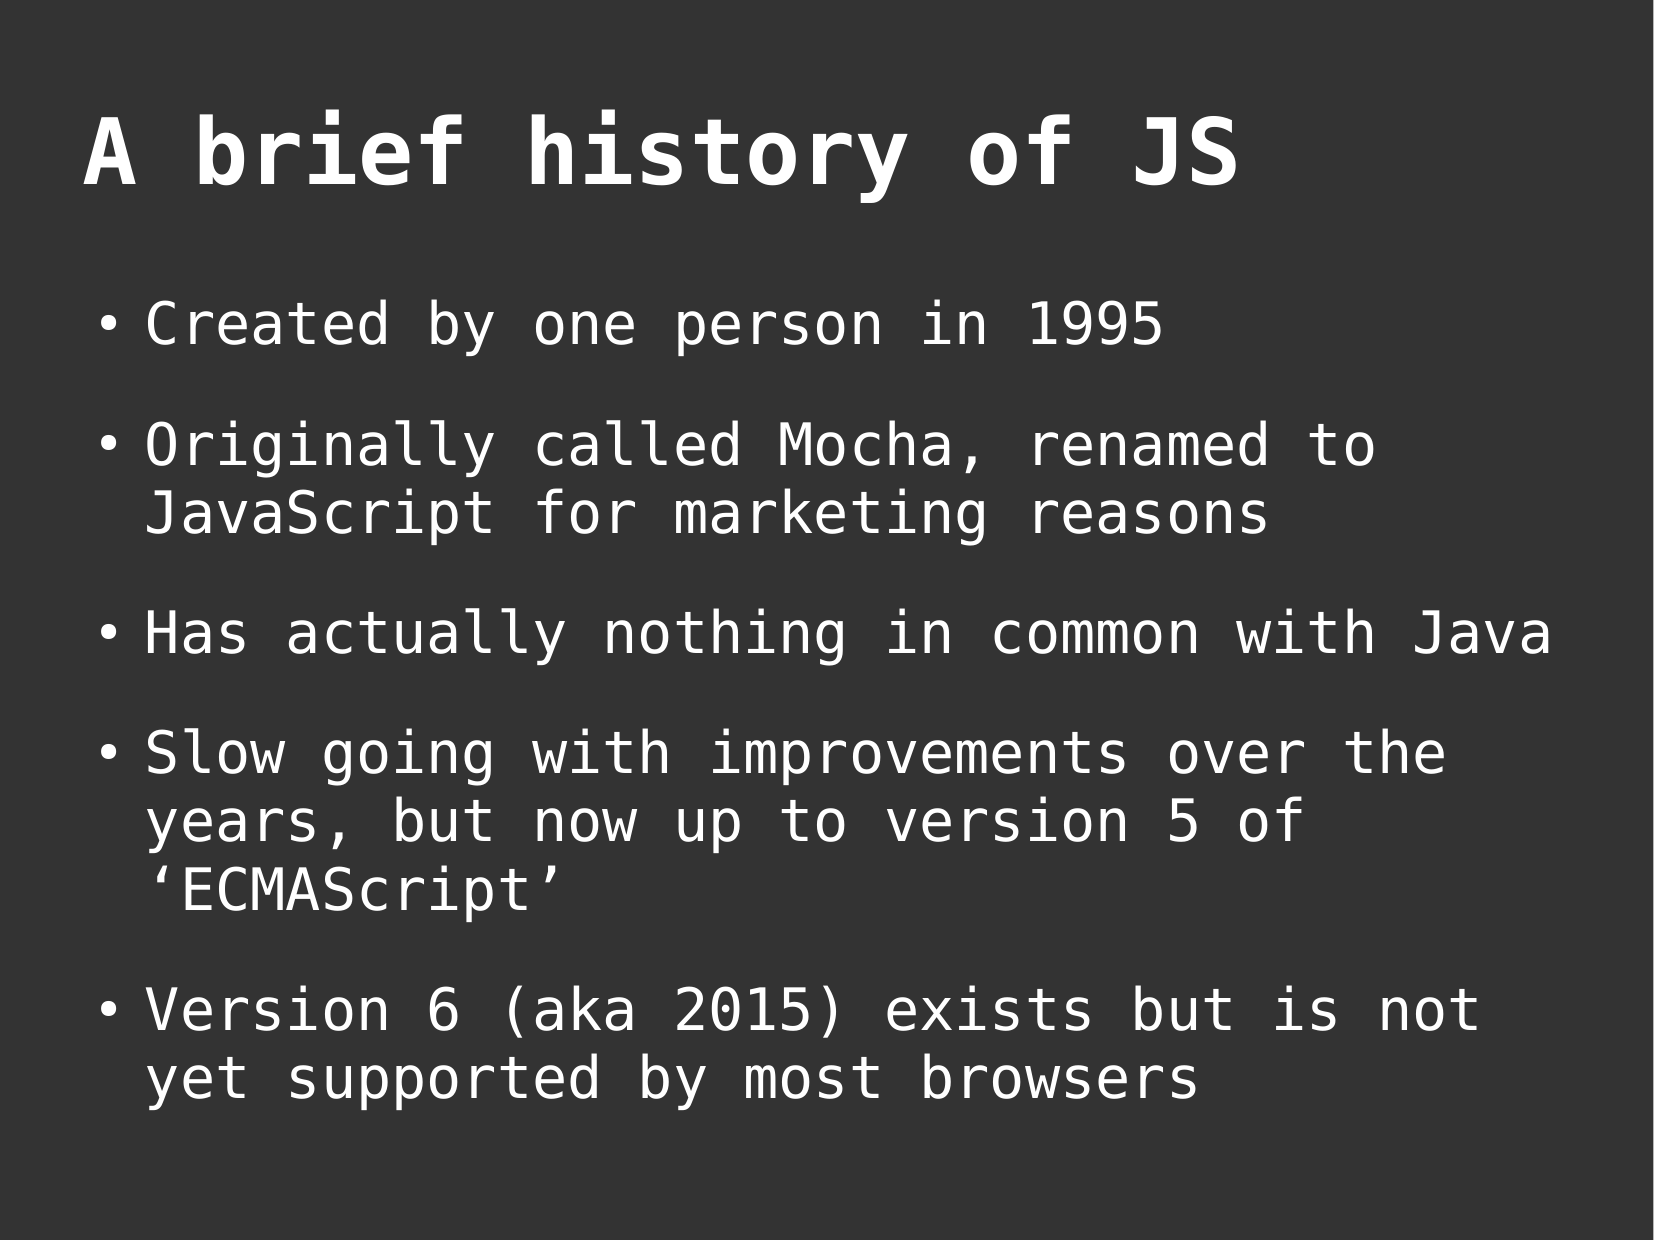

# A brief history of JS
Created by one person in 1995
Originally called Mocha, renamed to JavaScript for marketing reasons
Has actually nothing in common with Java
Slow going with improvements over the years, but now up to version 5 of ‘ECMAScript’
Version 6 (aka 2015) exists but is not yet supported by most browsers